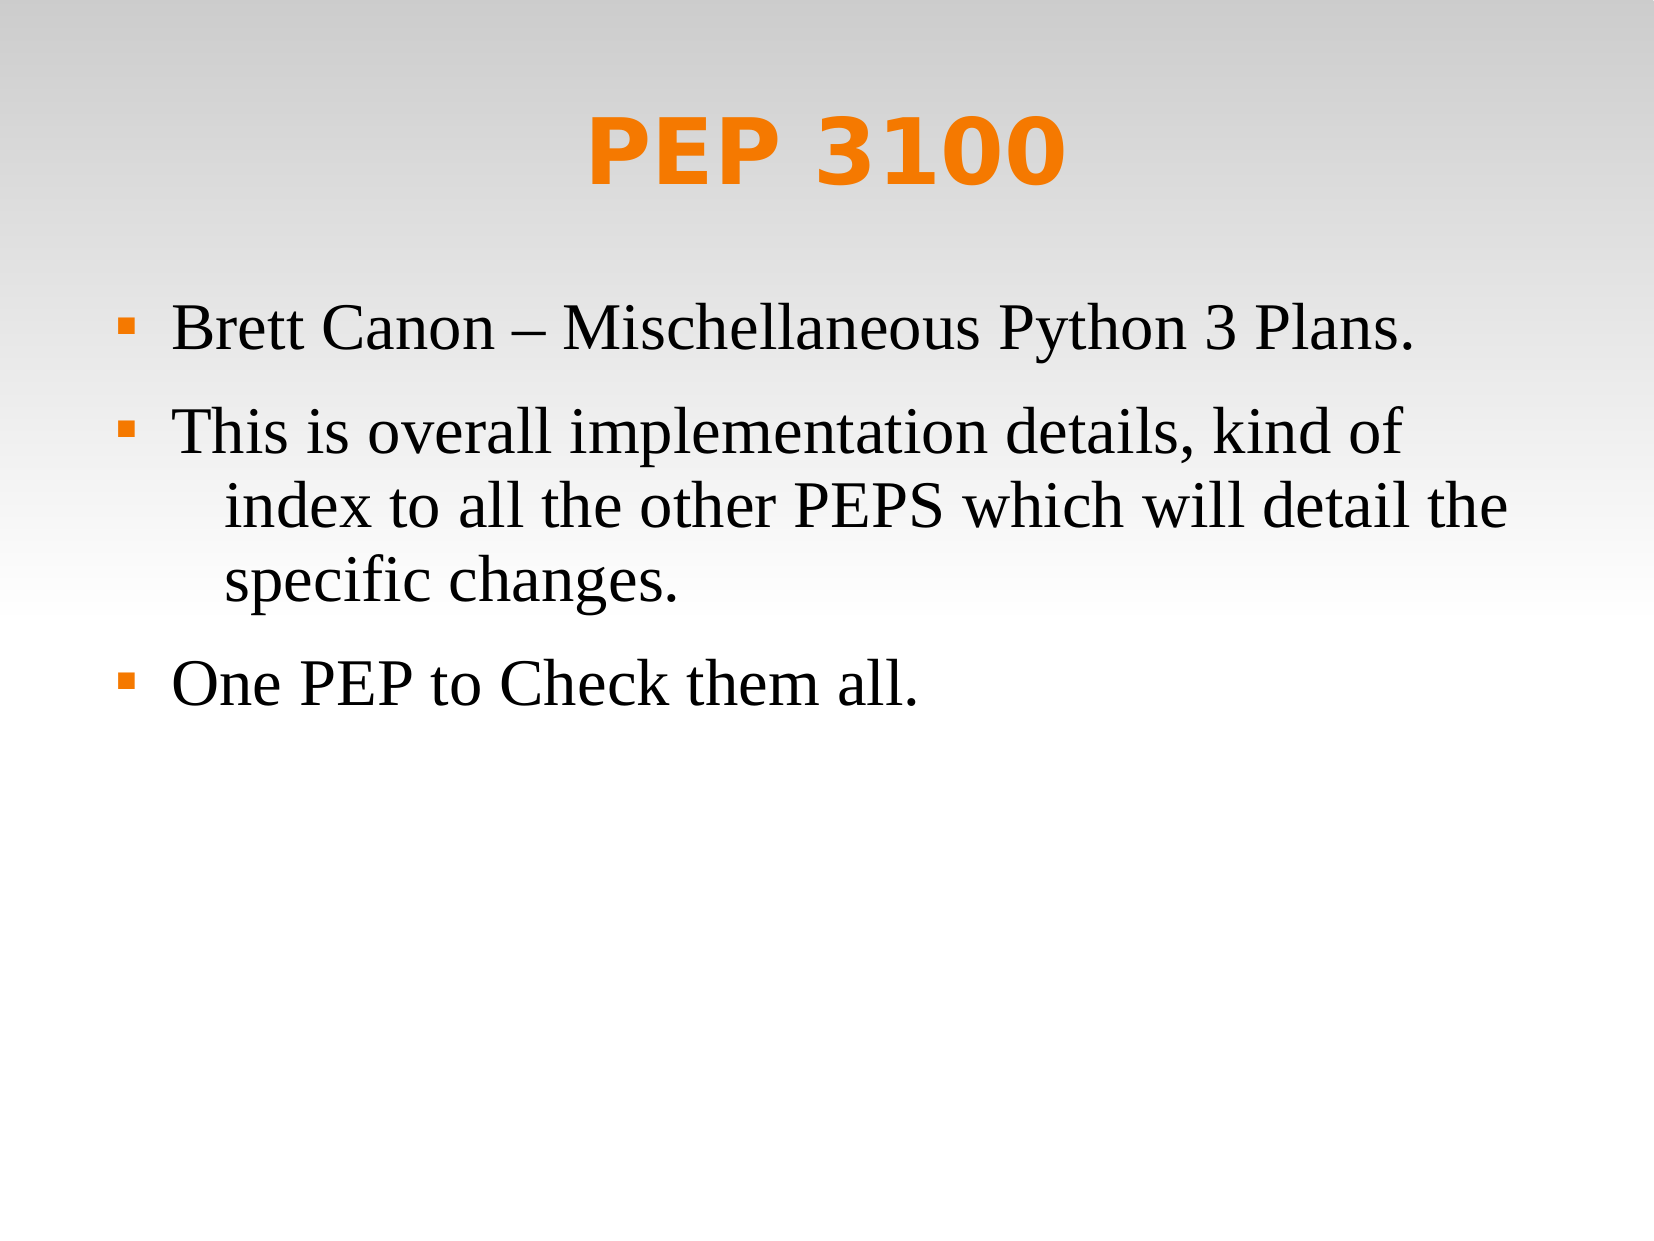

# PEP 3100
Brett Canon – Mischellaneous Python 3 Plans.
This is overall implementation details, kind of index to all the other PEPS which will detail the specific changes.
One PEP to Check them all.